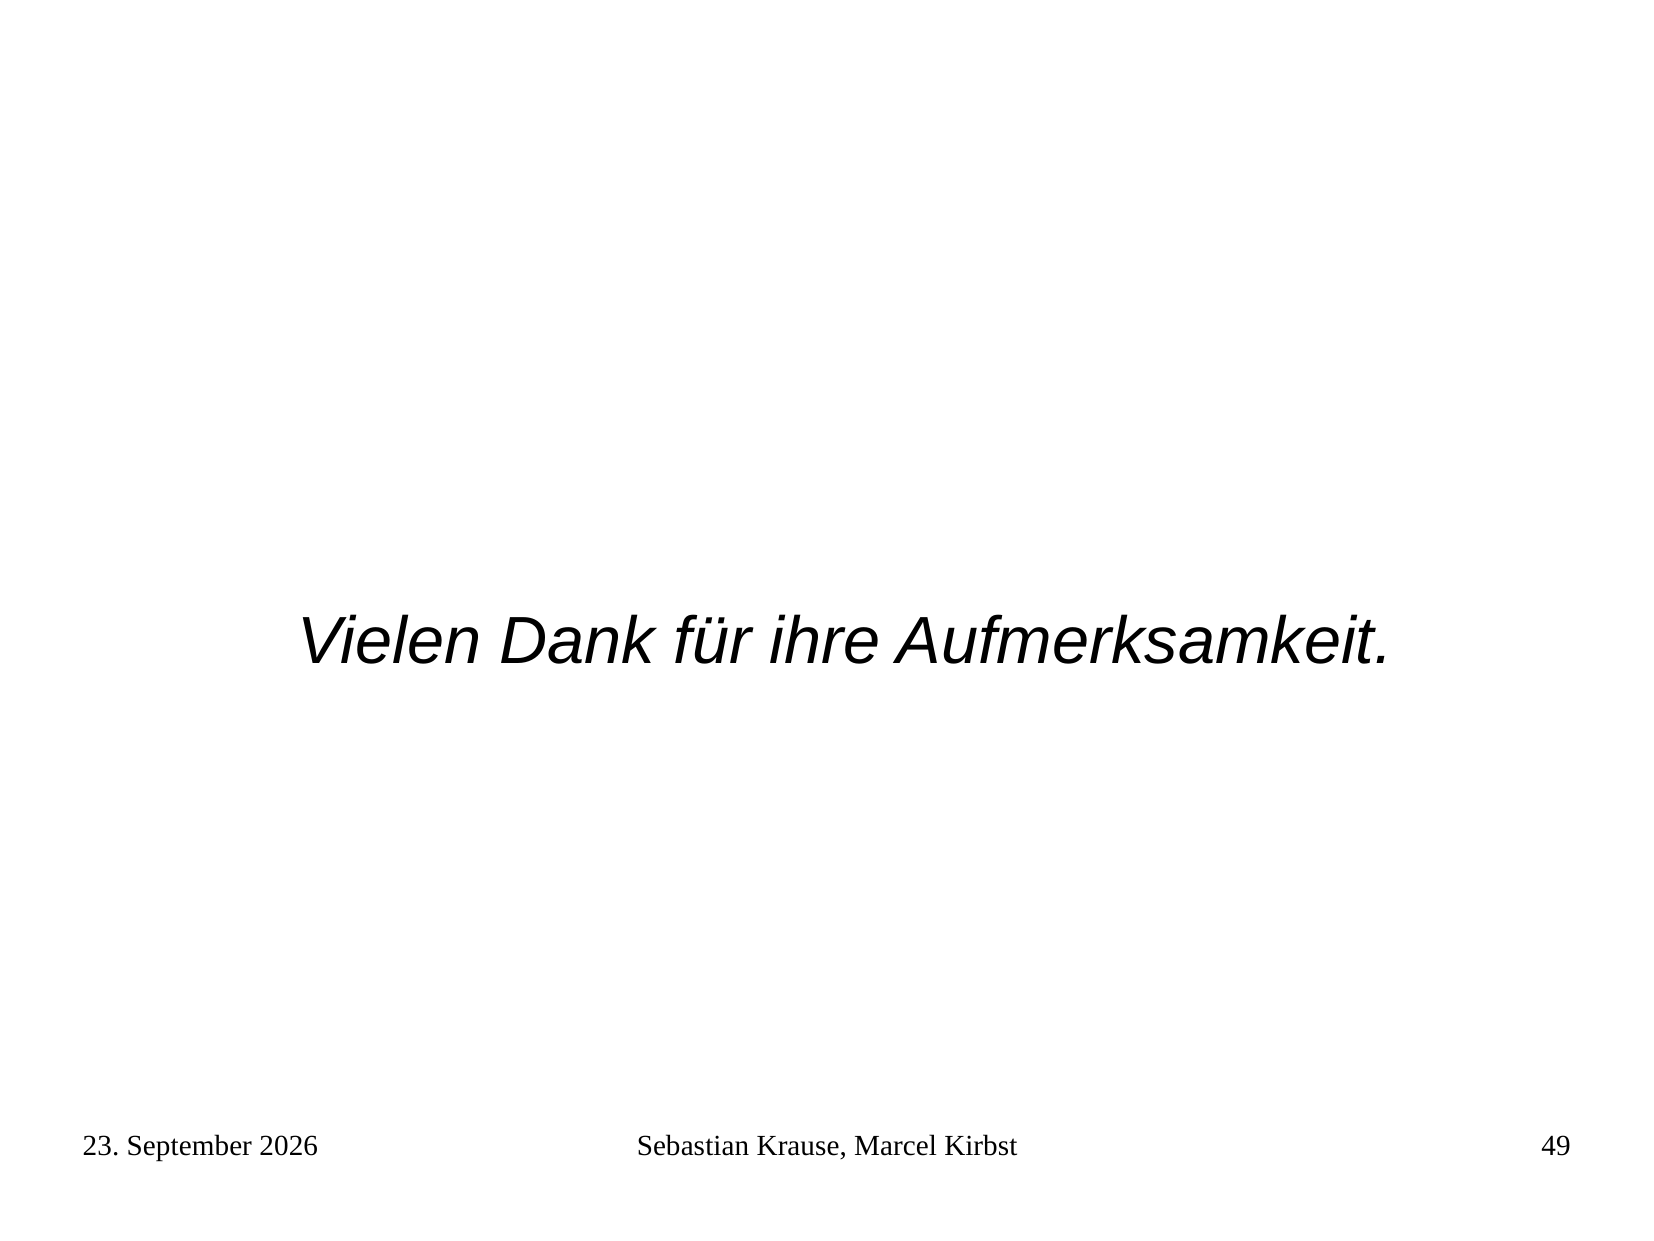

#
Vielen Dank für ihre Aufmerksamkeit.
Sebastian Krause, Marcel Kirbst
49